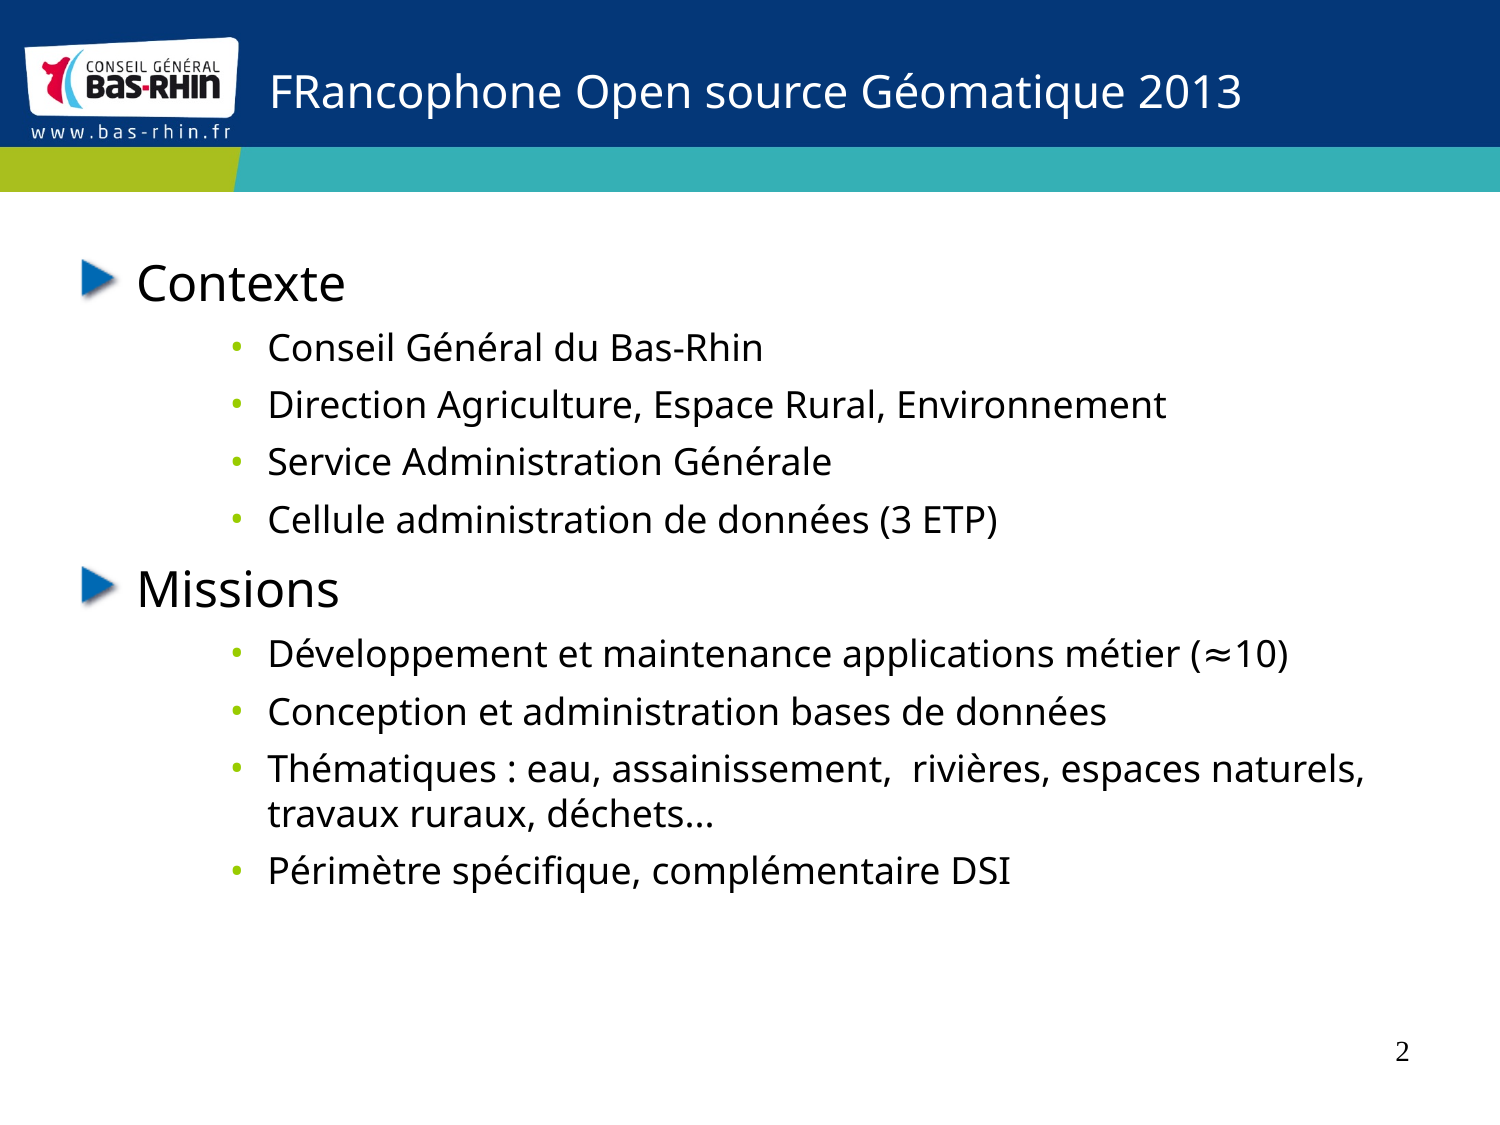

# FRancophone Open source Géomatique 2013
Contexte
Conseil Général du Bas-Rhin
Direction Agriculture, Espace Rural, Environnement
Service Administration Générale
Cellule administration de données (3 ETP)
 Missions
Développement et maintenance applications métier (≈10)
Conception et administration bases de données
Thématiques : eau, assainissement, rivières, espaces naturels, travaux ruraux, déchets...
Périmètre spécifique, complémentaire DSI
2